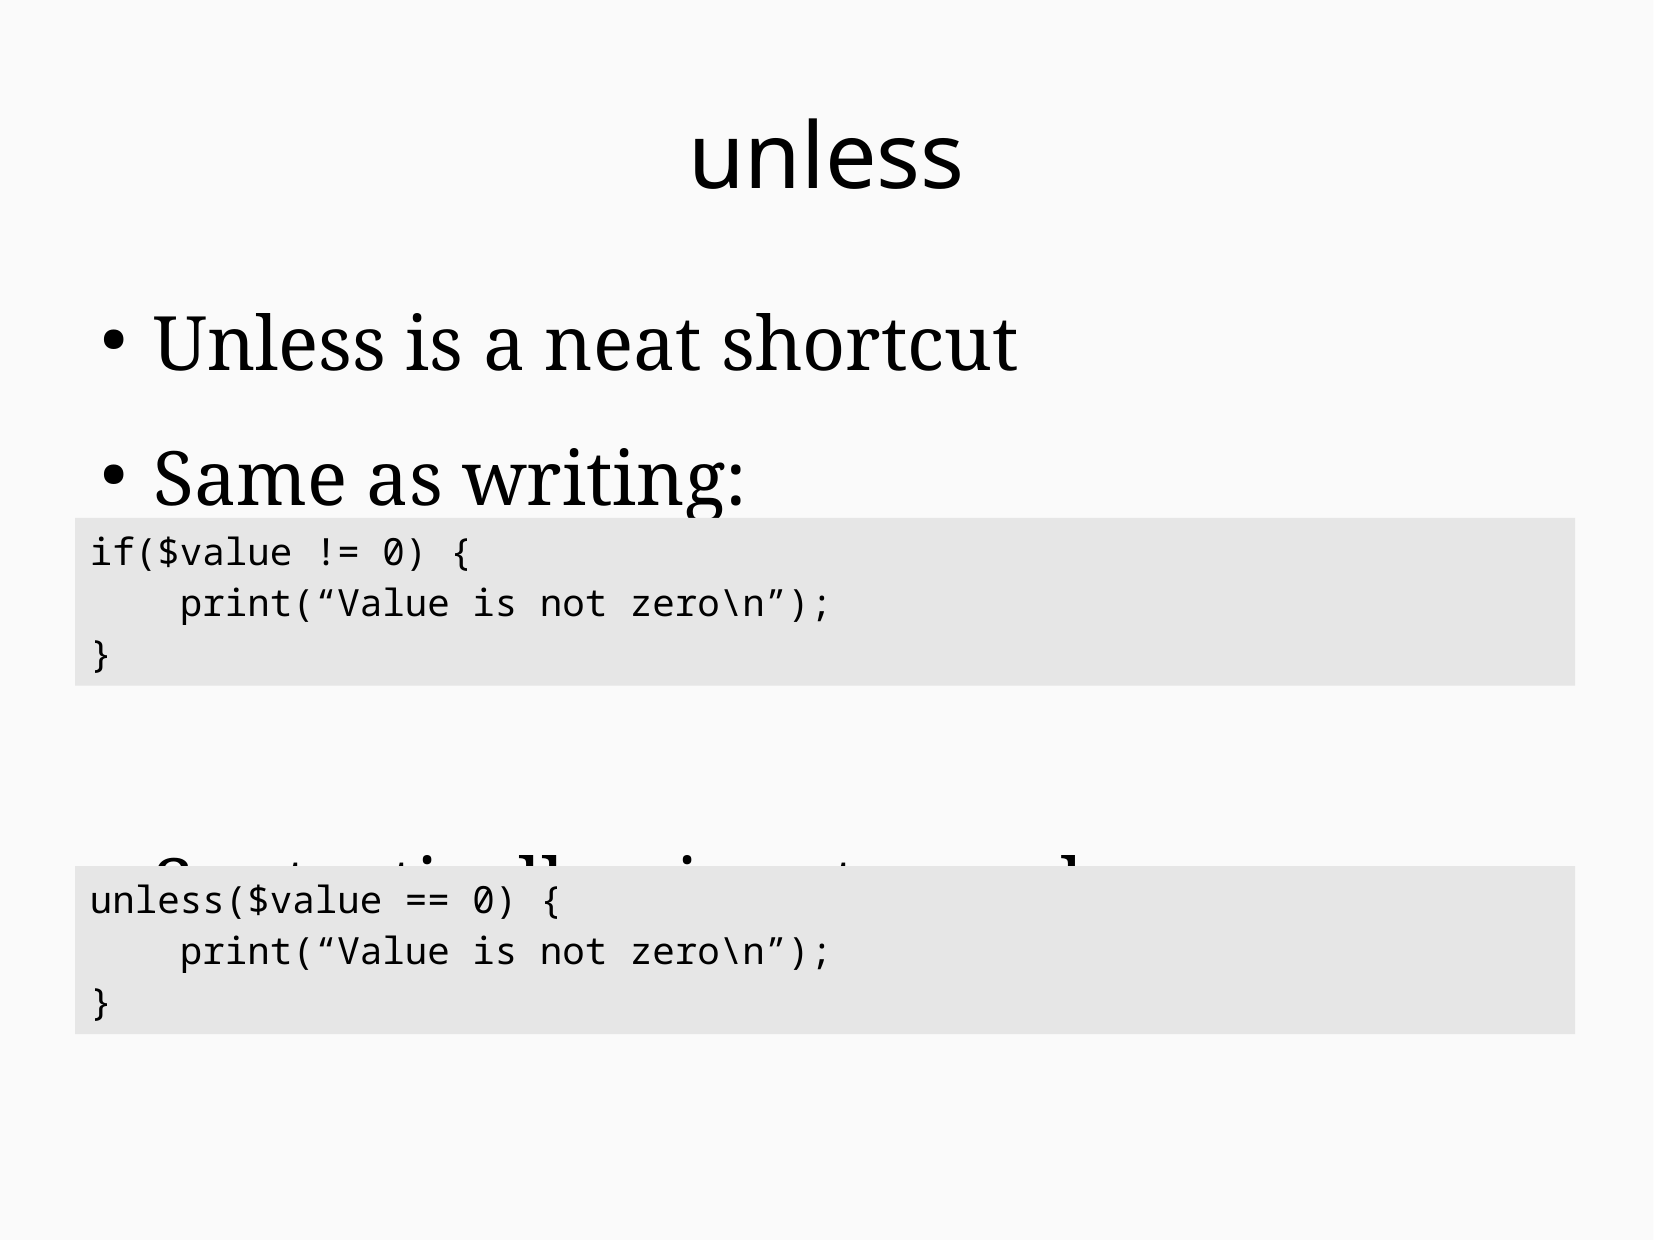

# unless
Unless is a neat shortcut
Same as writing:
Syntactically nicer to read:
if($value != 0) {
 print(“Value is not zero\n”);
}
unless($value == 0) {
 print(“Value is not zero\n”);
}